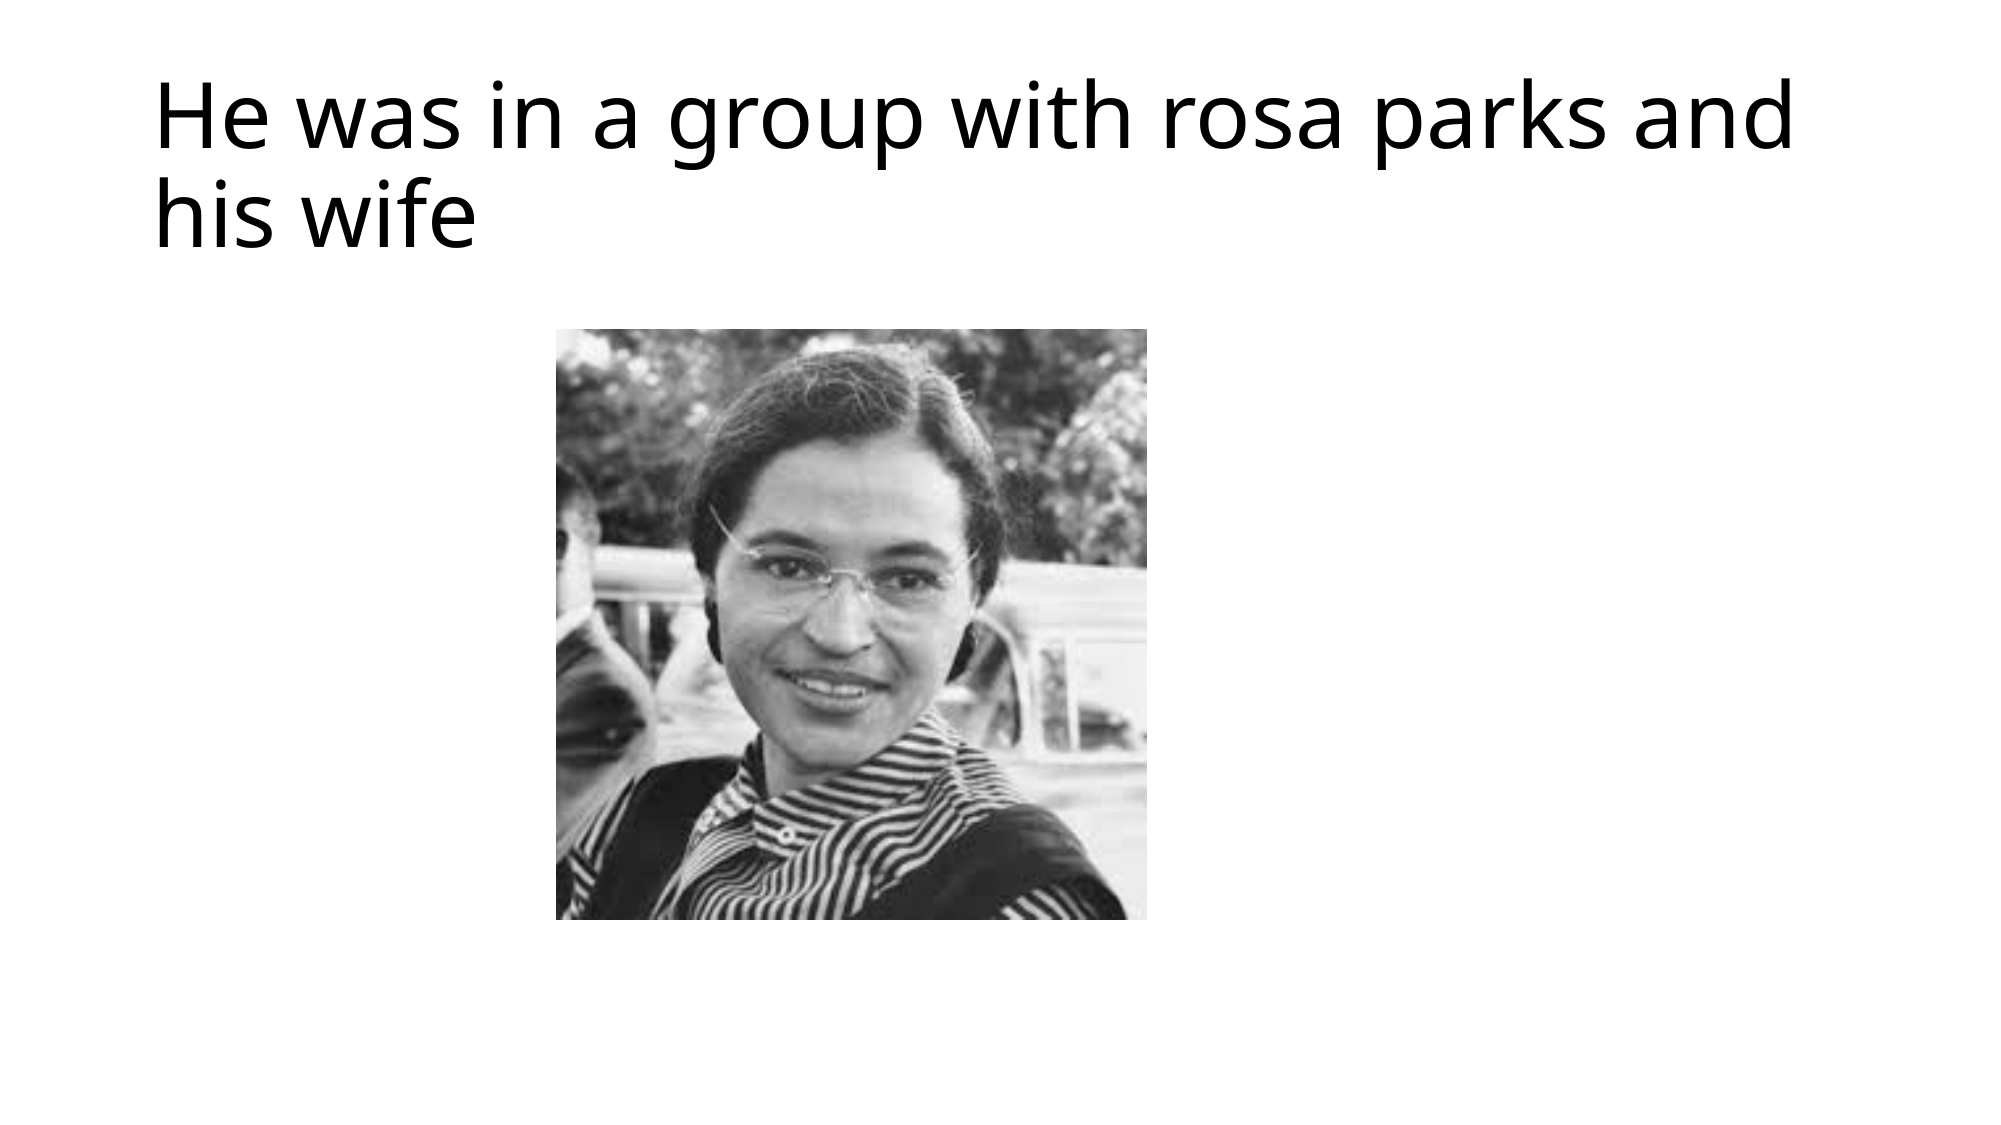

# He was in a group with rosa parks and his wife